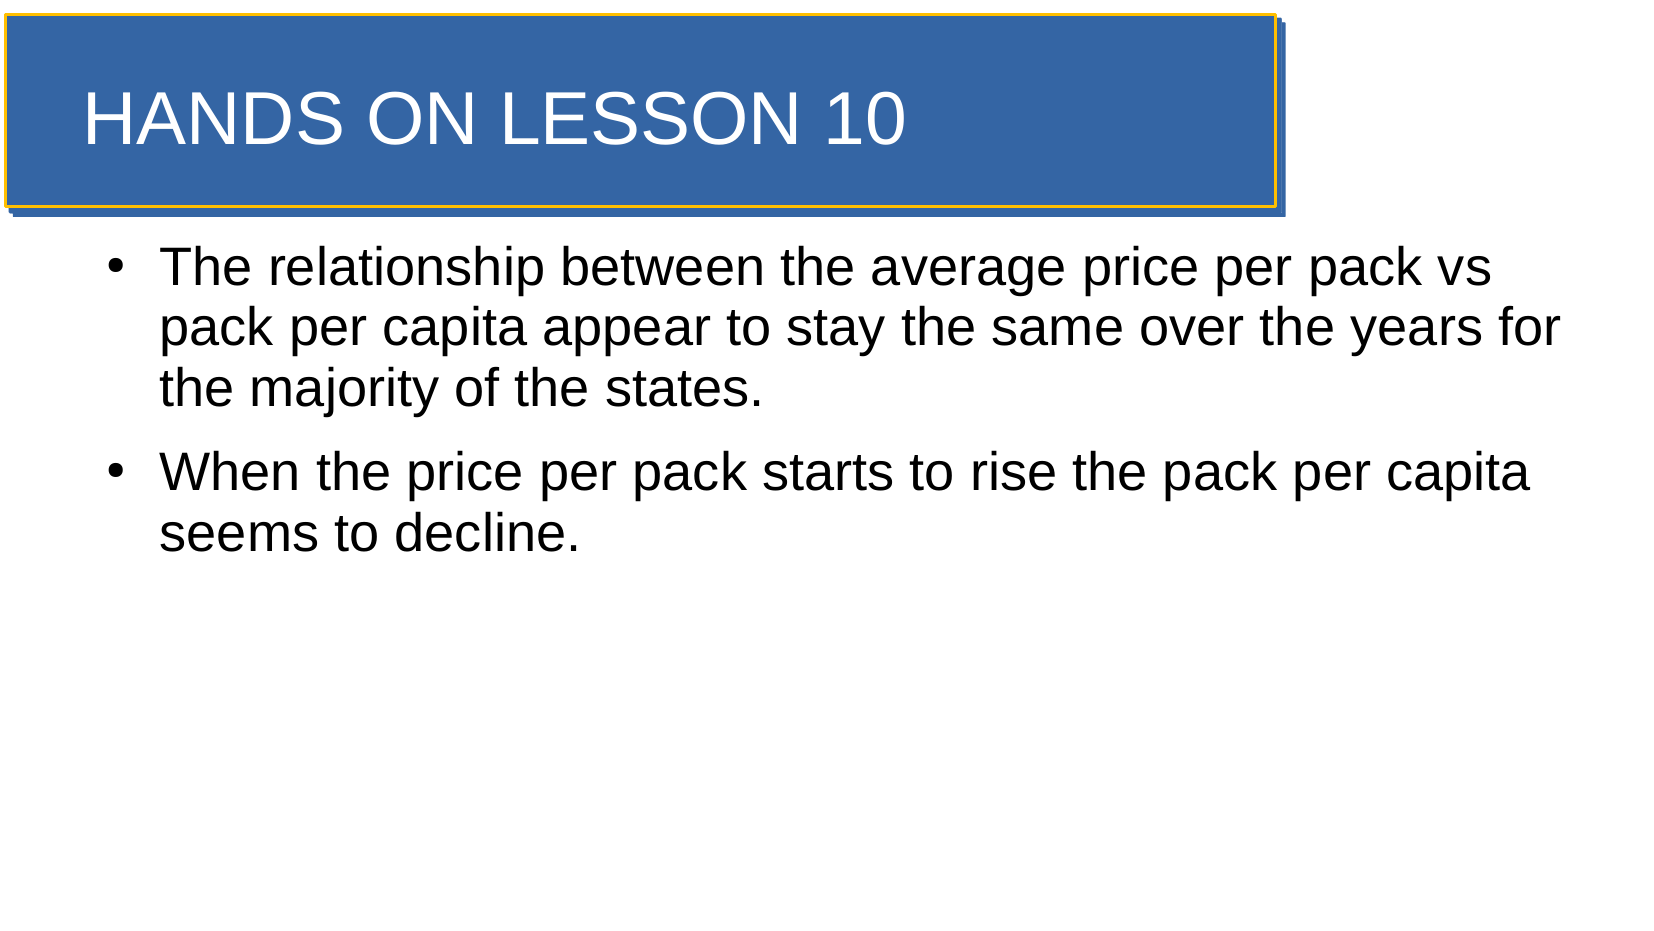

# HANDS ON LESSON 10
The relationship between the average price per pack vs pack per capita appear to stay the same over the years for the majority of the states.
When the price per pack starts to rise the pack per capita seems to decline.